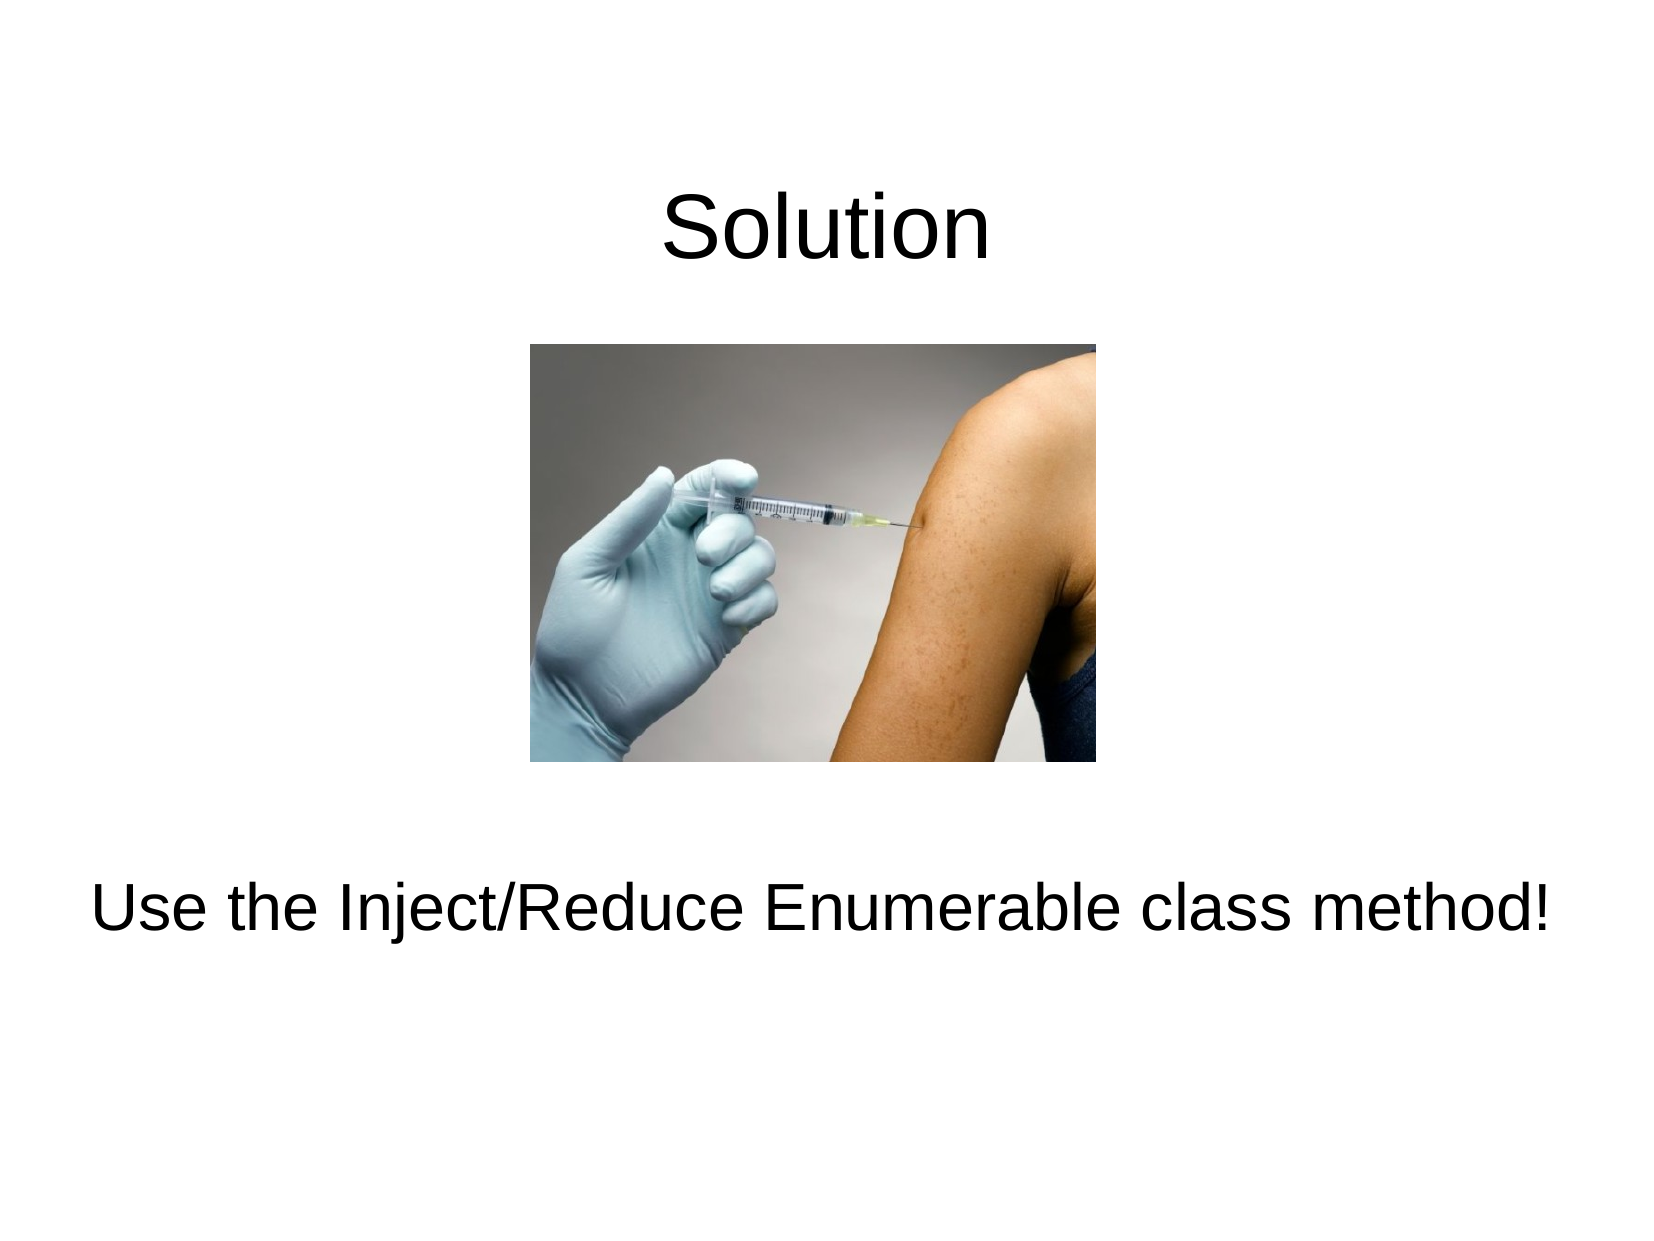

# Solution
Use the Inject/Reduce Enumerable class method!